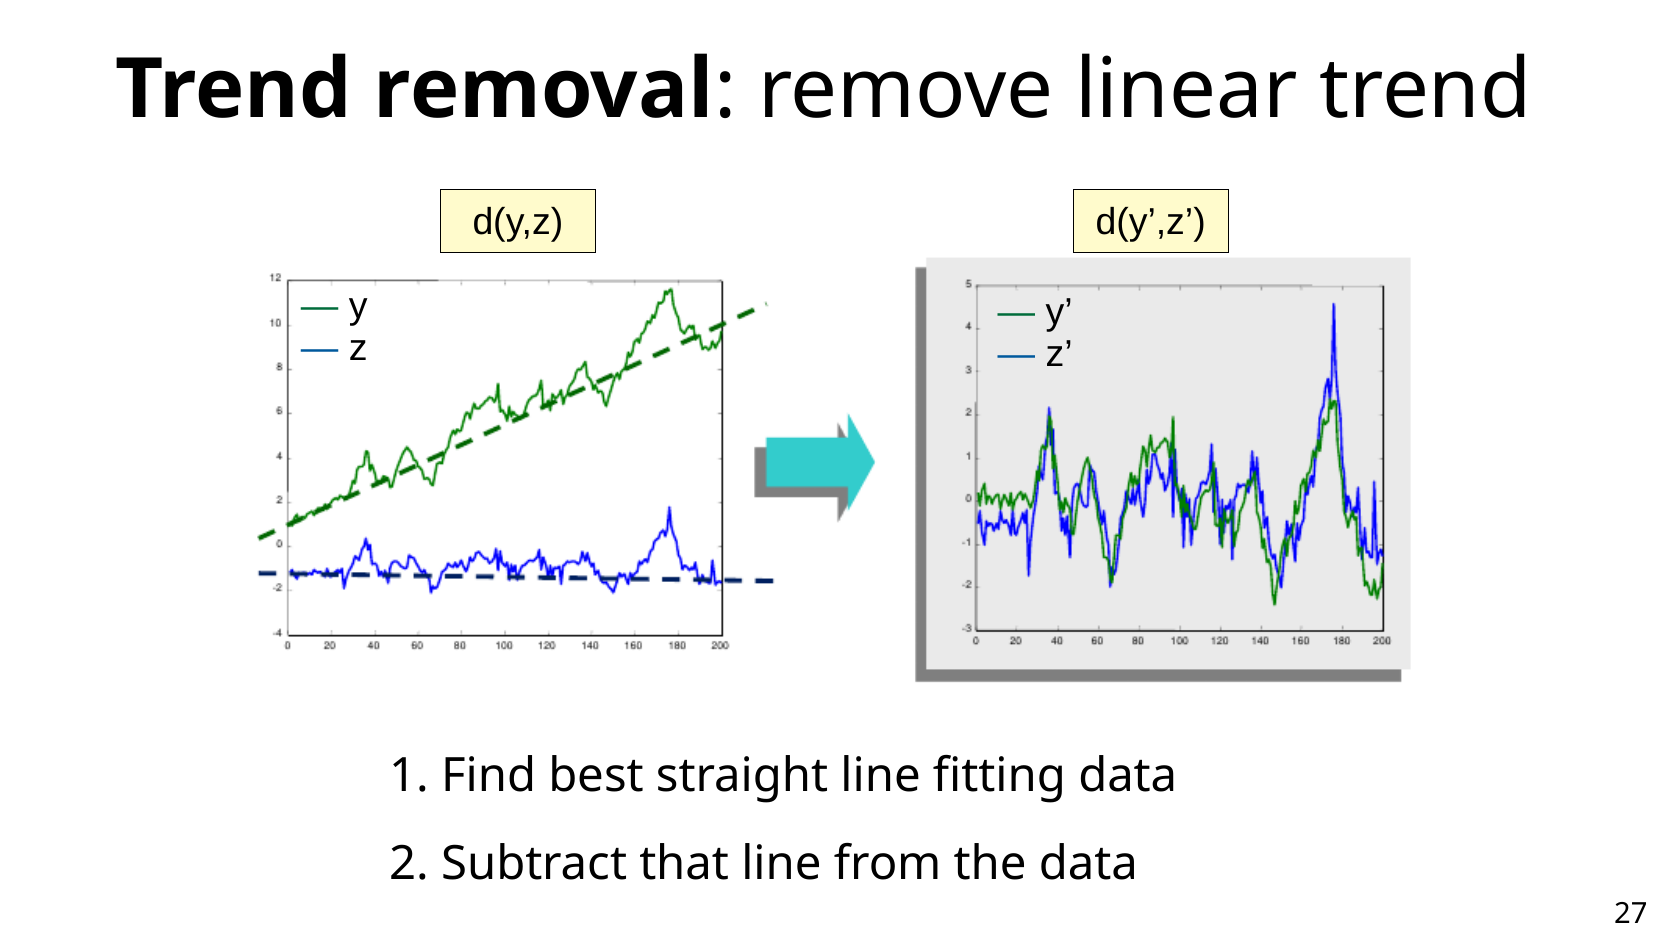

# Trend removal: remove linear trend
d(y,z)
d(y’,z’)
— y
— z
— y’
— z’
1. Find best straight line fitting data
2. Subtract that line from the data
27